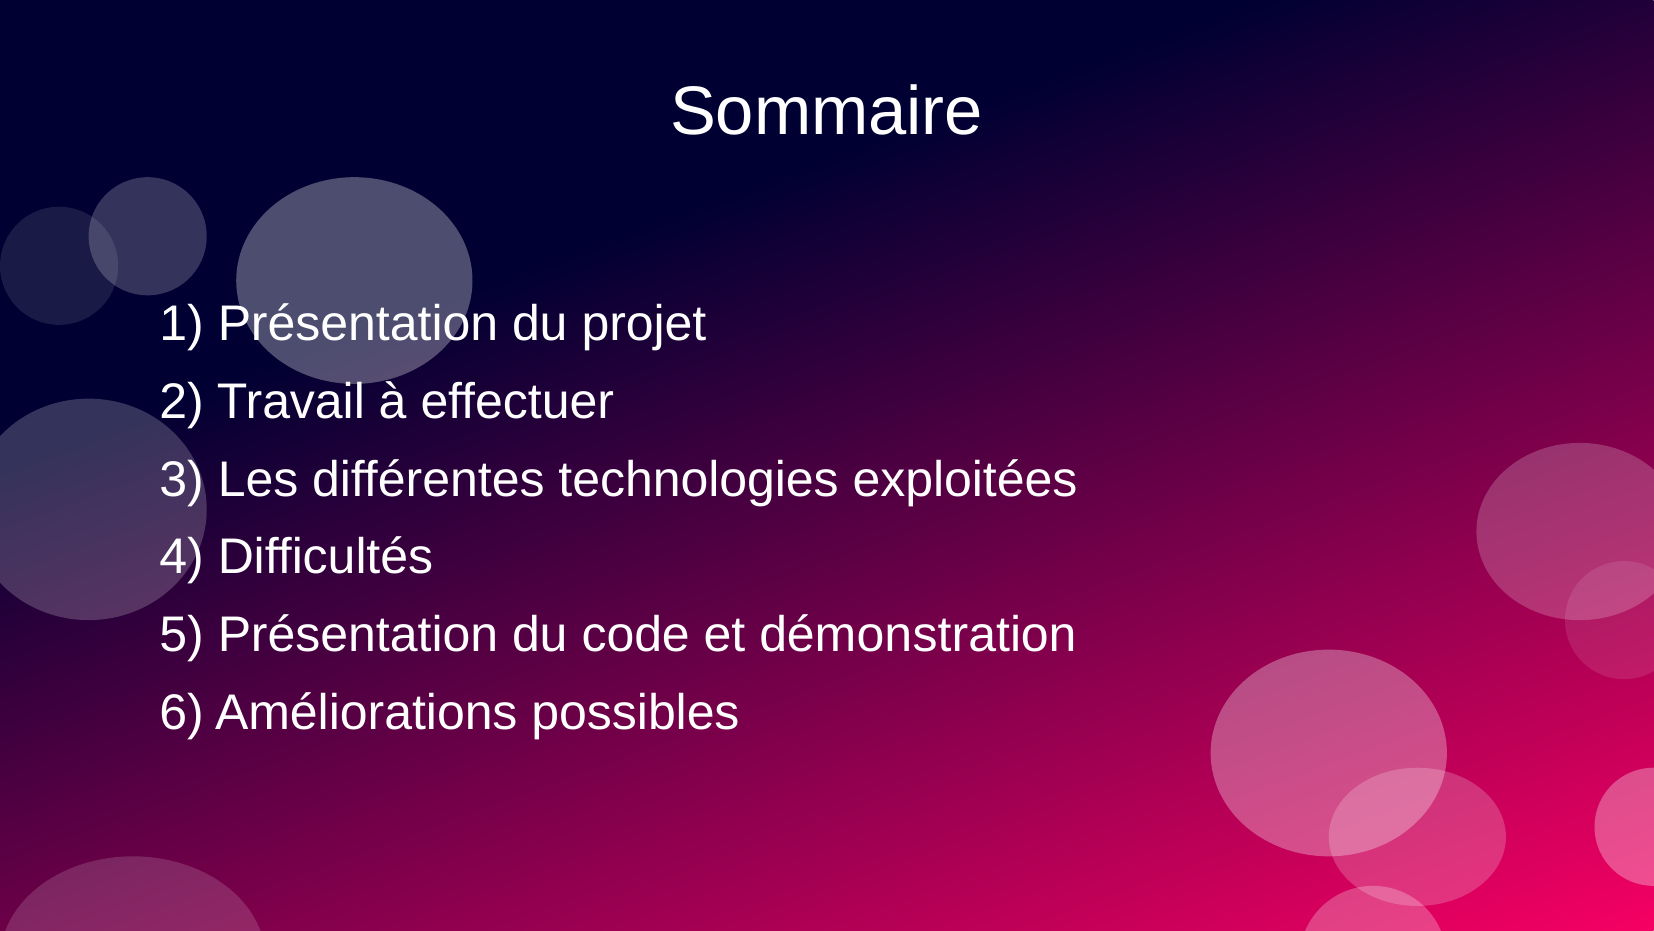

# Sommaire
1) Présentation du projet
2) Travail à effectuer
3) Les différentes technologies exploitées
4) Difficultés
5) Présentation du code et démonstration
6) Améliorations possibles